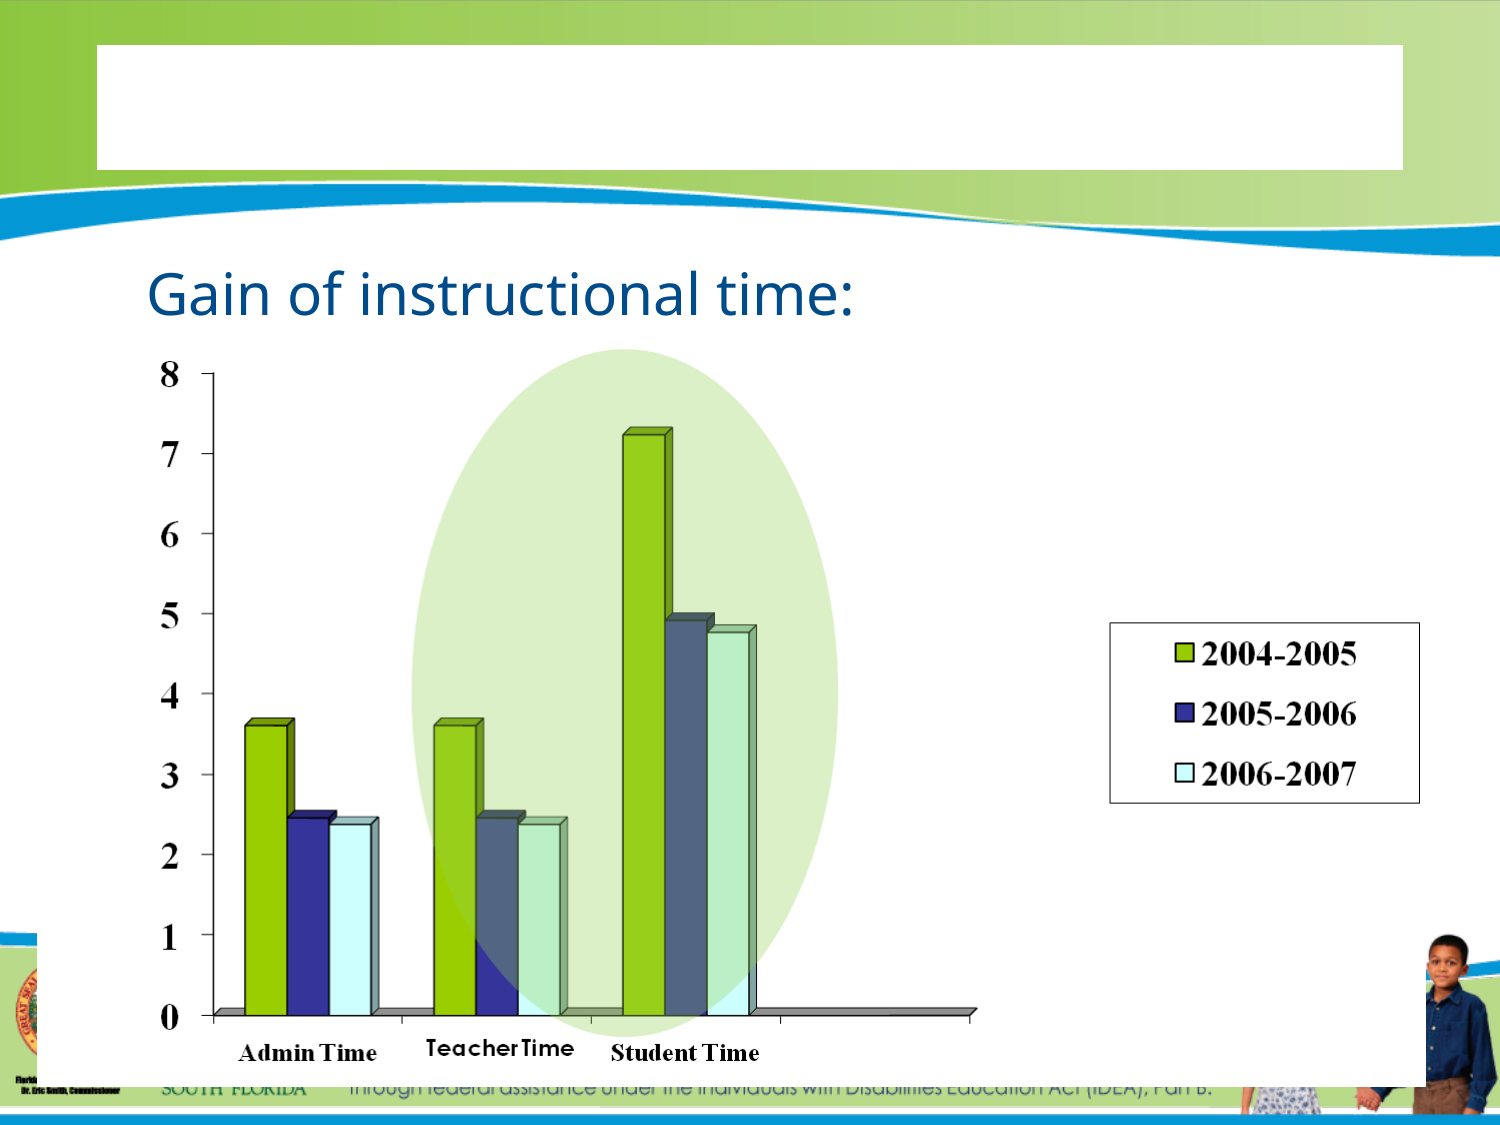

# 9. What’s In It For Me? Part 1
Gain of instructional time: